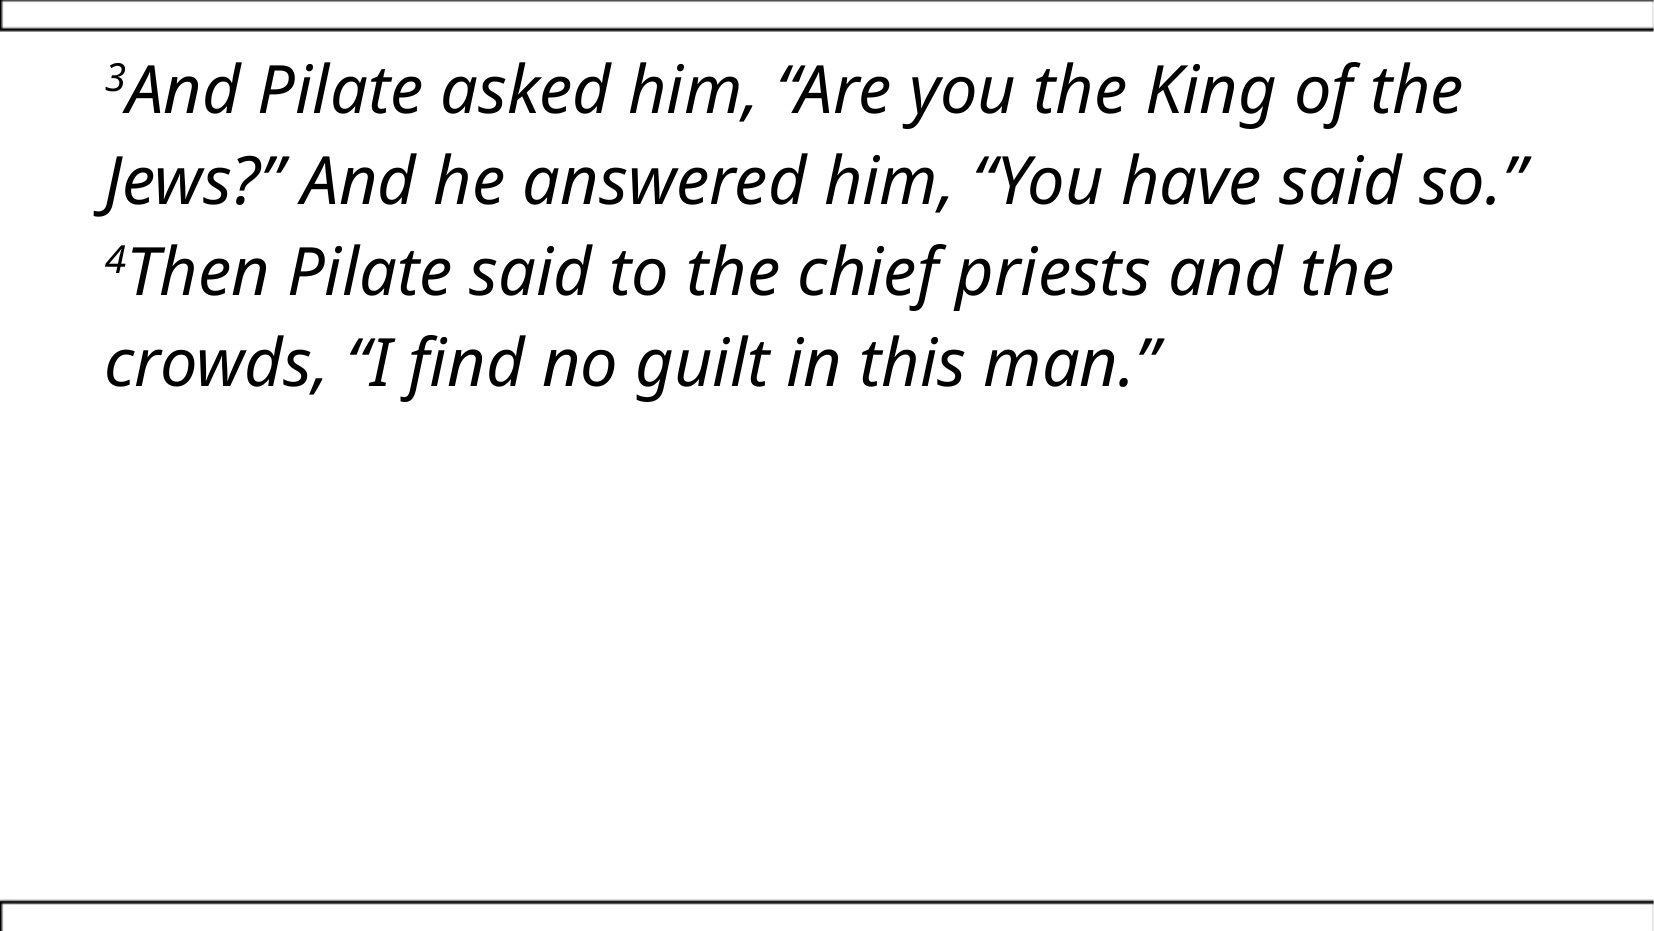

3And Pilate asked him, “Are you the King of the Jews?” And he answered him, “You have said so.” 4Then Pilate said to the chief priests and the crowds, “I find no guilt in this man.”